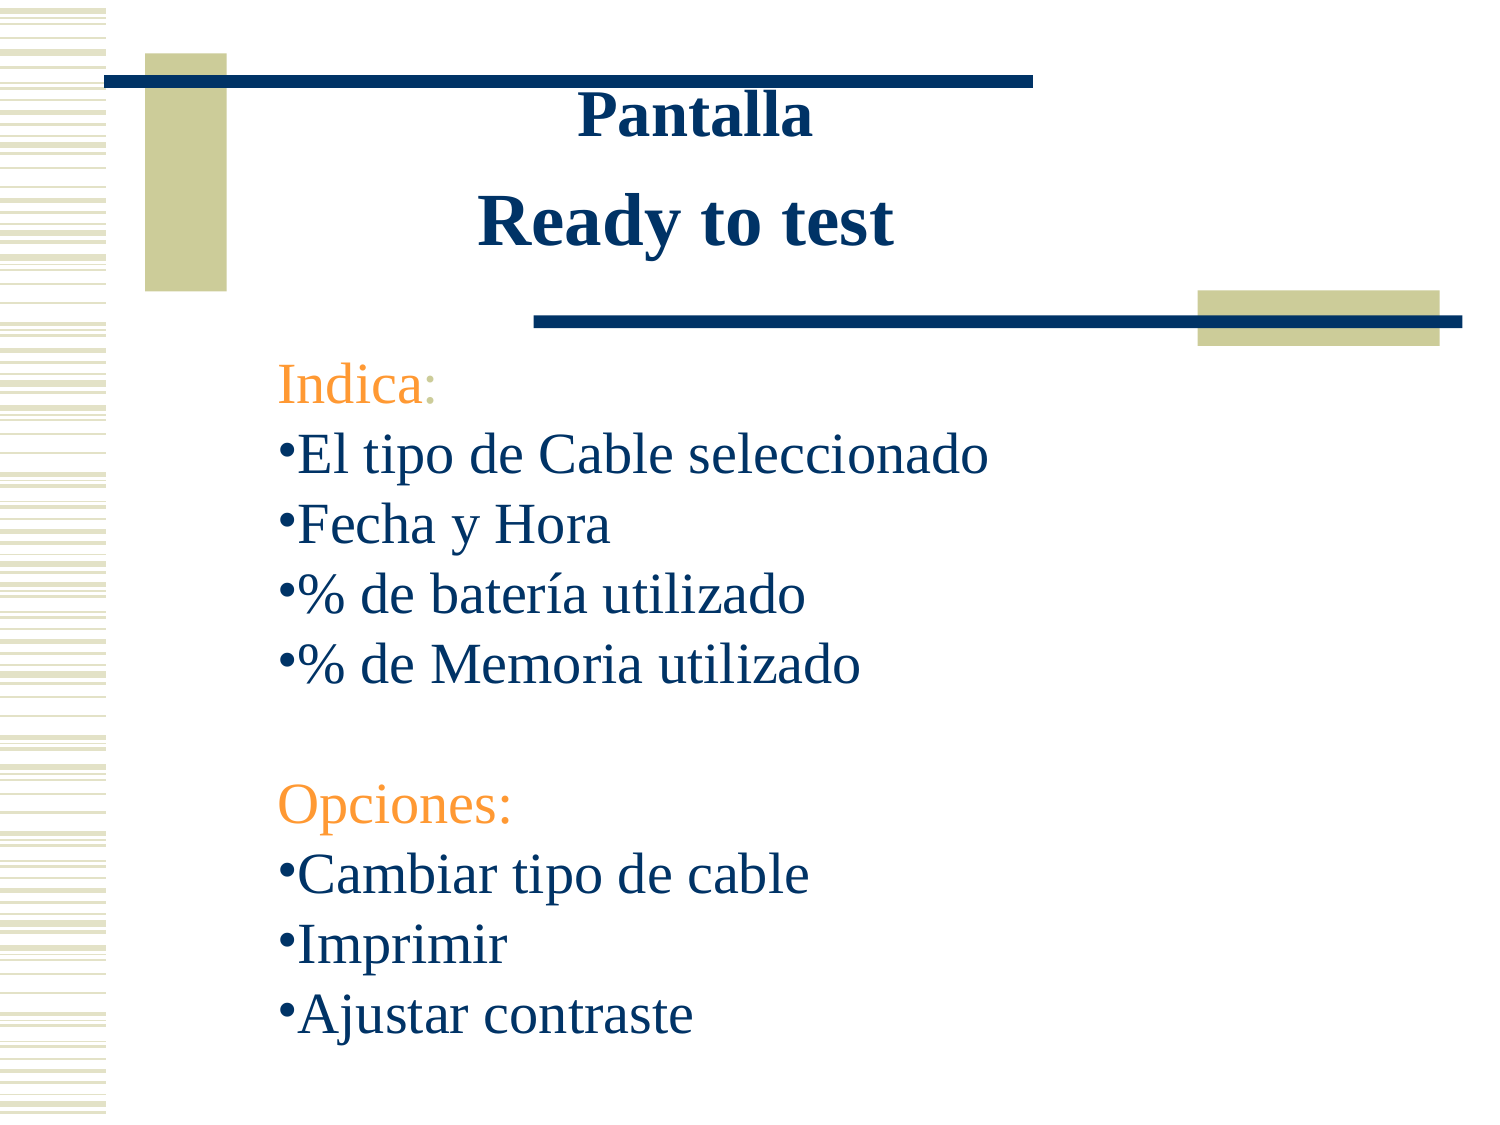

Pantalla
Ready to test
Indica:
El tipo de Cable seleccionado
Fecha y Hora
% de batería utilizado
% de Memoria utilizado
Opciones:
Cambiar tipo de cable
Imprimir
Ajustar contraste